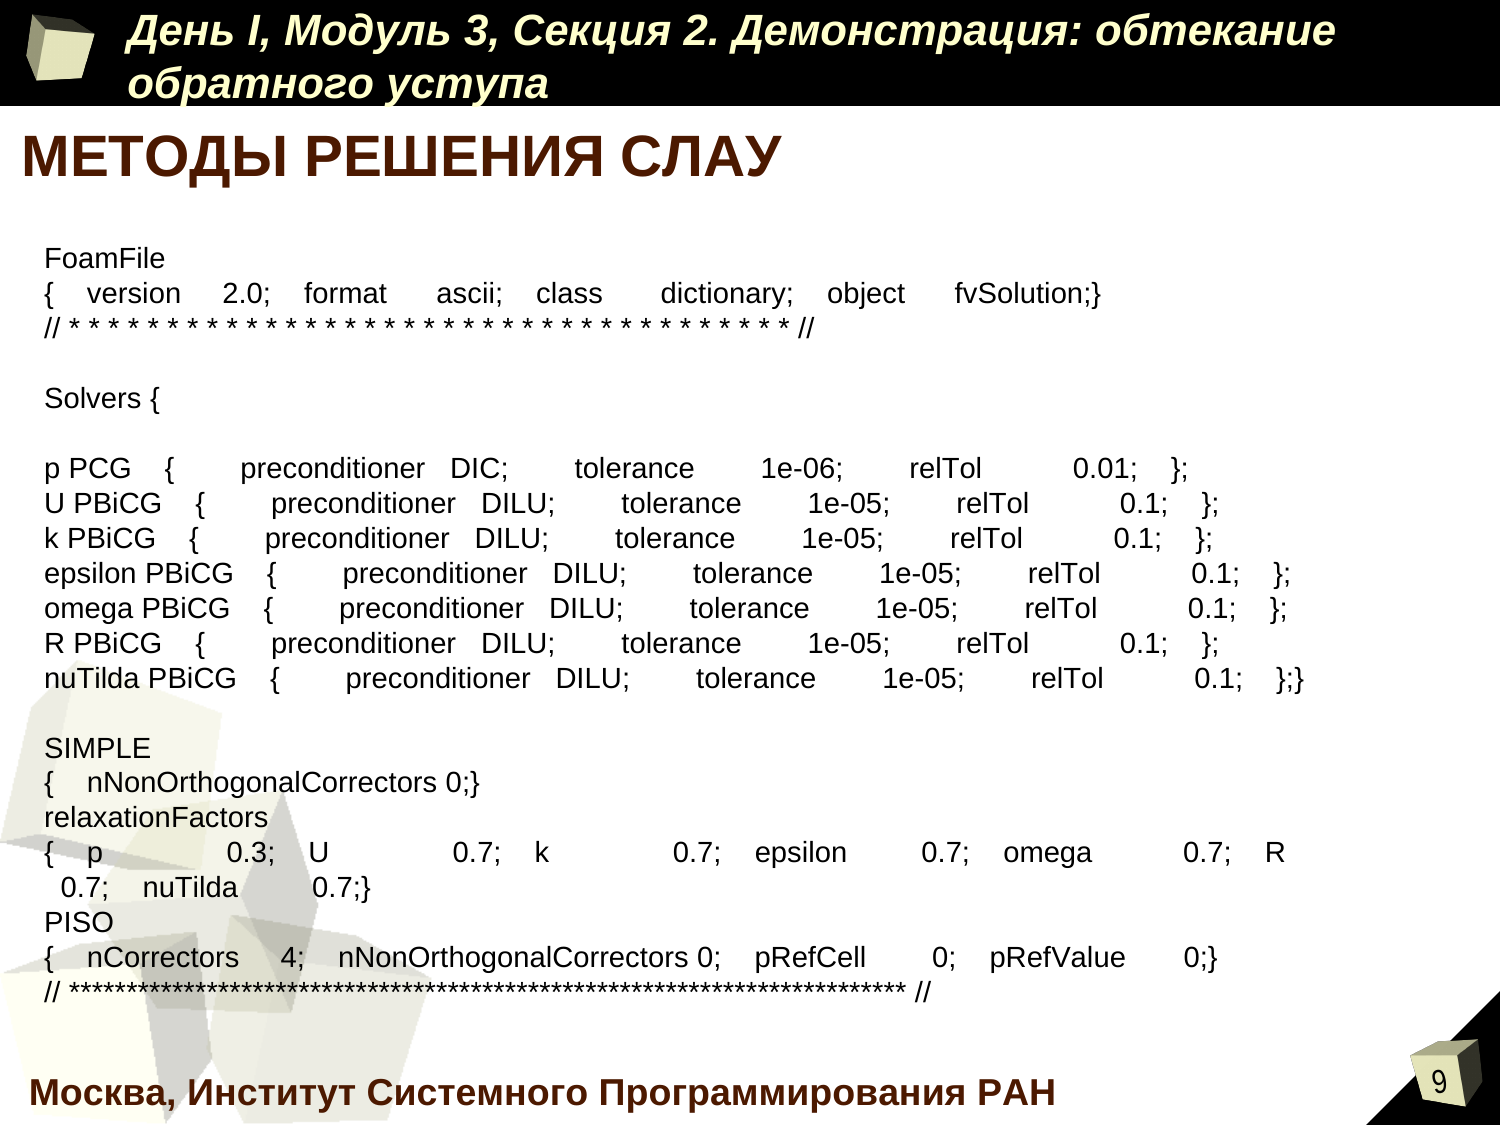

МЕТОДЫ РЕШЕНИЯ СЛАУ
FoamFile
{ version 2.0; format ascii; class dictionary; object fvSolution;}
// * * * * * * * * * * * * * * * * * * * * * * * * * * * * * * * * * * * * * //
Solvers {
p PCG { preconditioner DIC; tolerance 1e-06; relTol 0.01; };
U PBiCG { preconditioner DILU; tolerance 1e-05; relTol 0.1; };
k PBiCG { preconditioner DILU; tolerance 1e-05; relTol 0.1; };
epsilon PBiCG { preconditioner DILU; tolerance 1e-05; relTol 0.1; }; omega PBiCG { preconditioner DILU; tolerance 1e-05; relTol 0.1; };
R PBiCG { preconditioner DILU; tolerance 1e-05; relTol 0.1; };
nuTilda PBiCG { preconditioner DILU; tolerance 1e-05; relTol 0.1; };}
SIMPLE
{ nNonOrthogonalCorrectors 0;}
relaxationFactors
{ p 0.3; U 0.7; k 0.7; epsilon 0.7; omega 0.7; R 0.7; nuTilda 0.7;}
PISO
{ nCorrectors 4; nNonOrthogonalCorrectors 0; pRefCell 0; pRefValue 0;}
// ************************************************************************* //